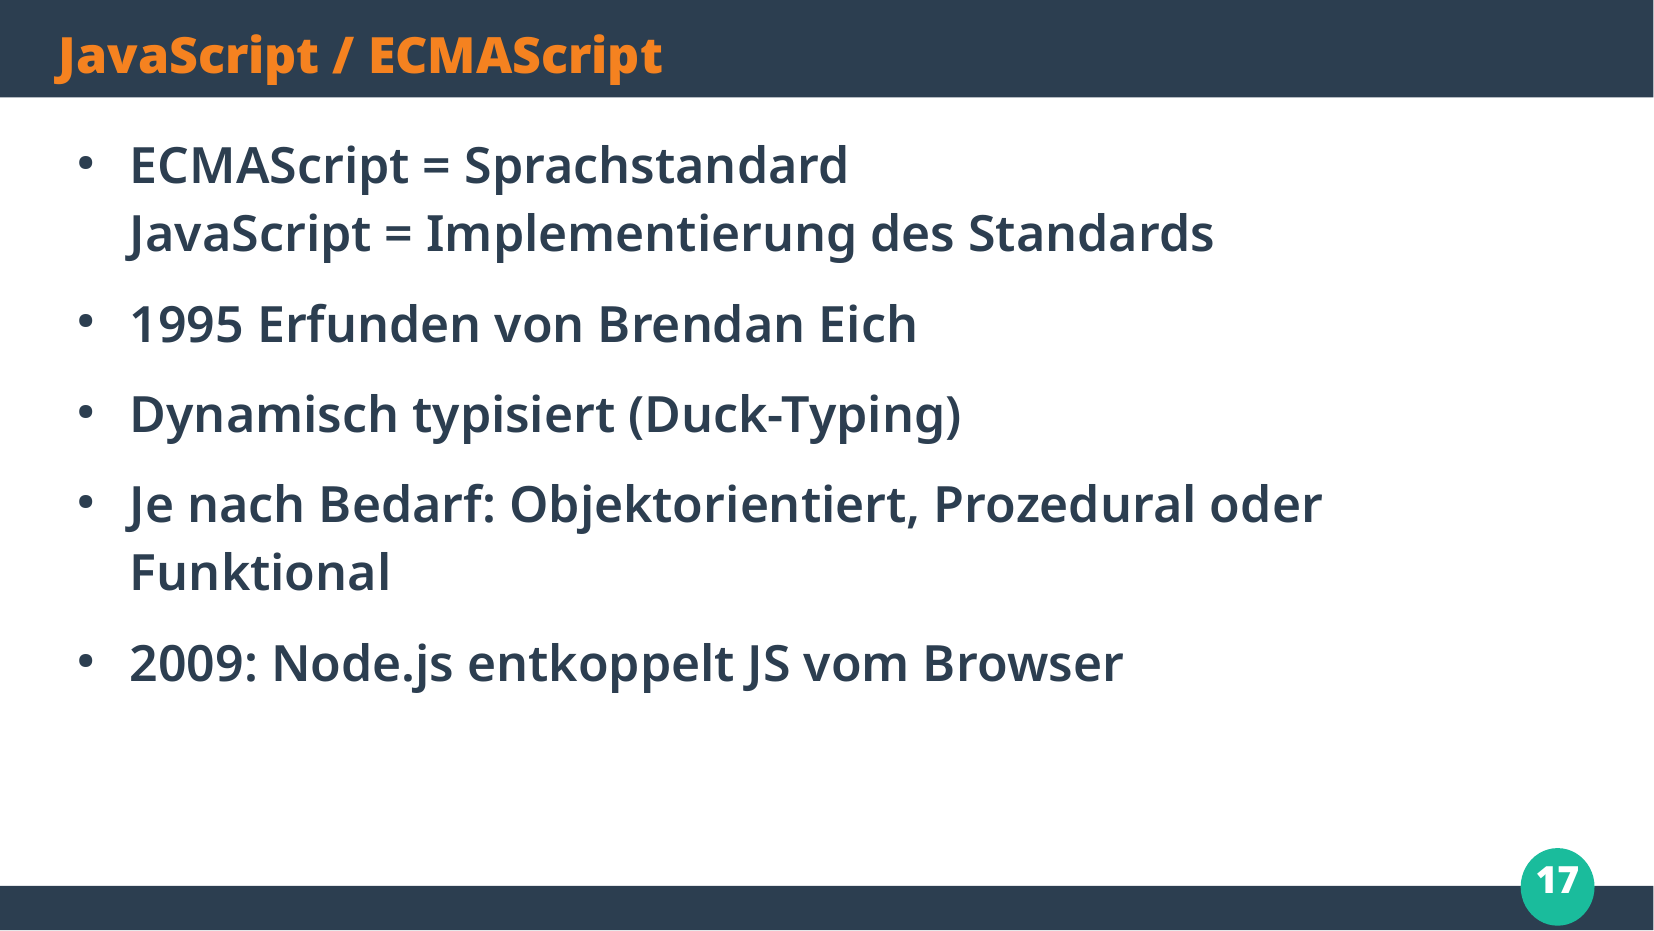

# JavaScript / ECMAScript
ECMAScript = Sprachstandard
JavaScript = Implementierung des Standards
1995 Erfunden von Brendan Eich
Dynamisch typisiert (Duck-Typing)
Je nach Bedarf: Objektorientiert, Prozedural oder Funktional
2009: Node.js entkoppelt JS vom Browser
17